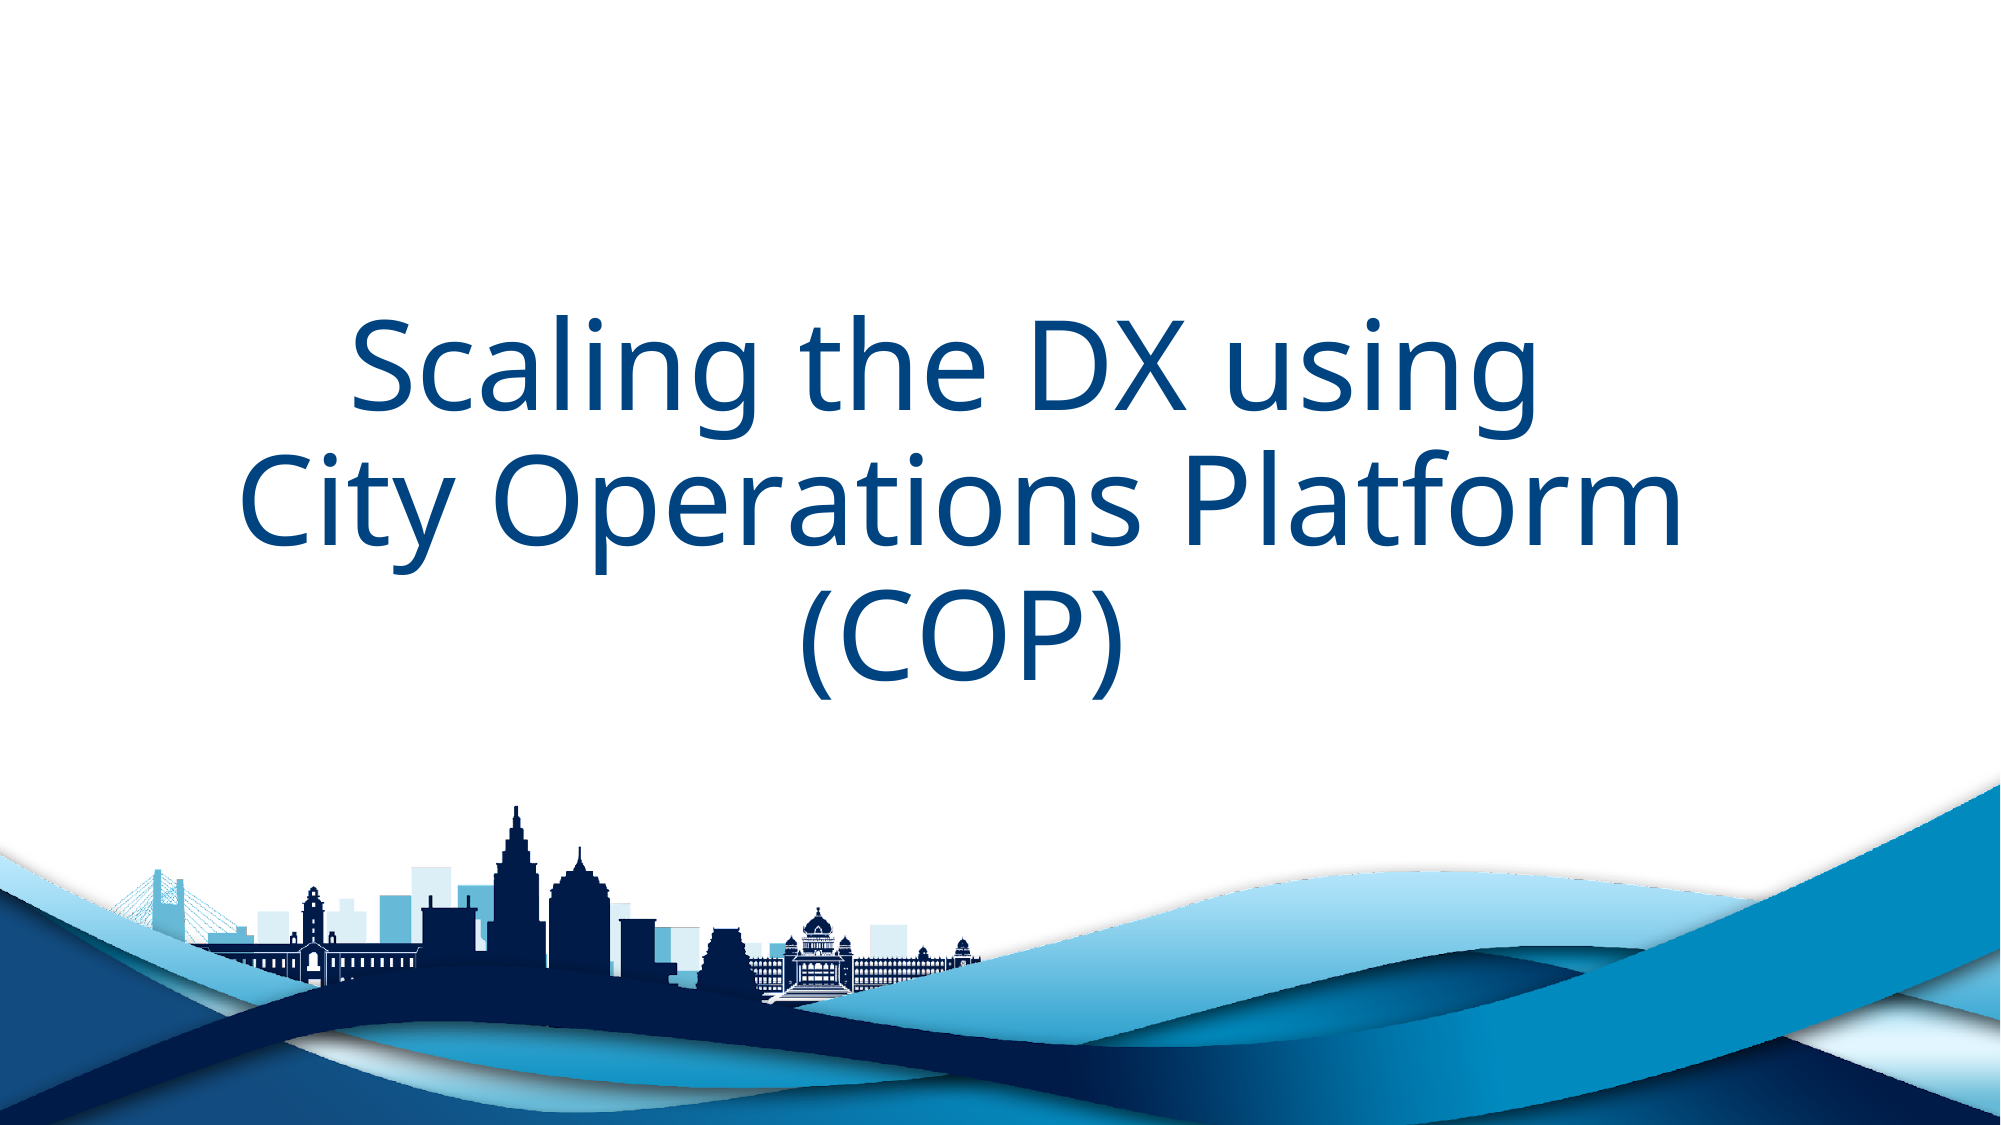

# Scaling the DX using City Operations Platform (COP)